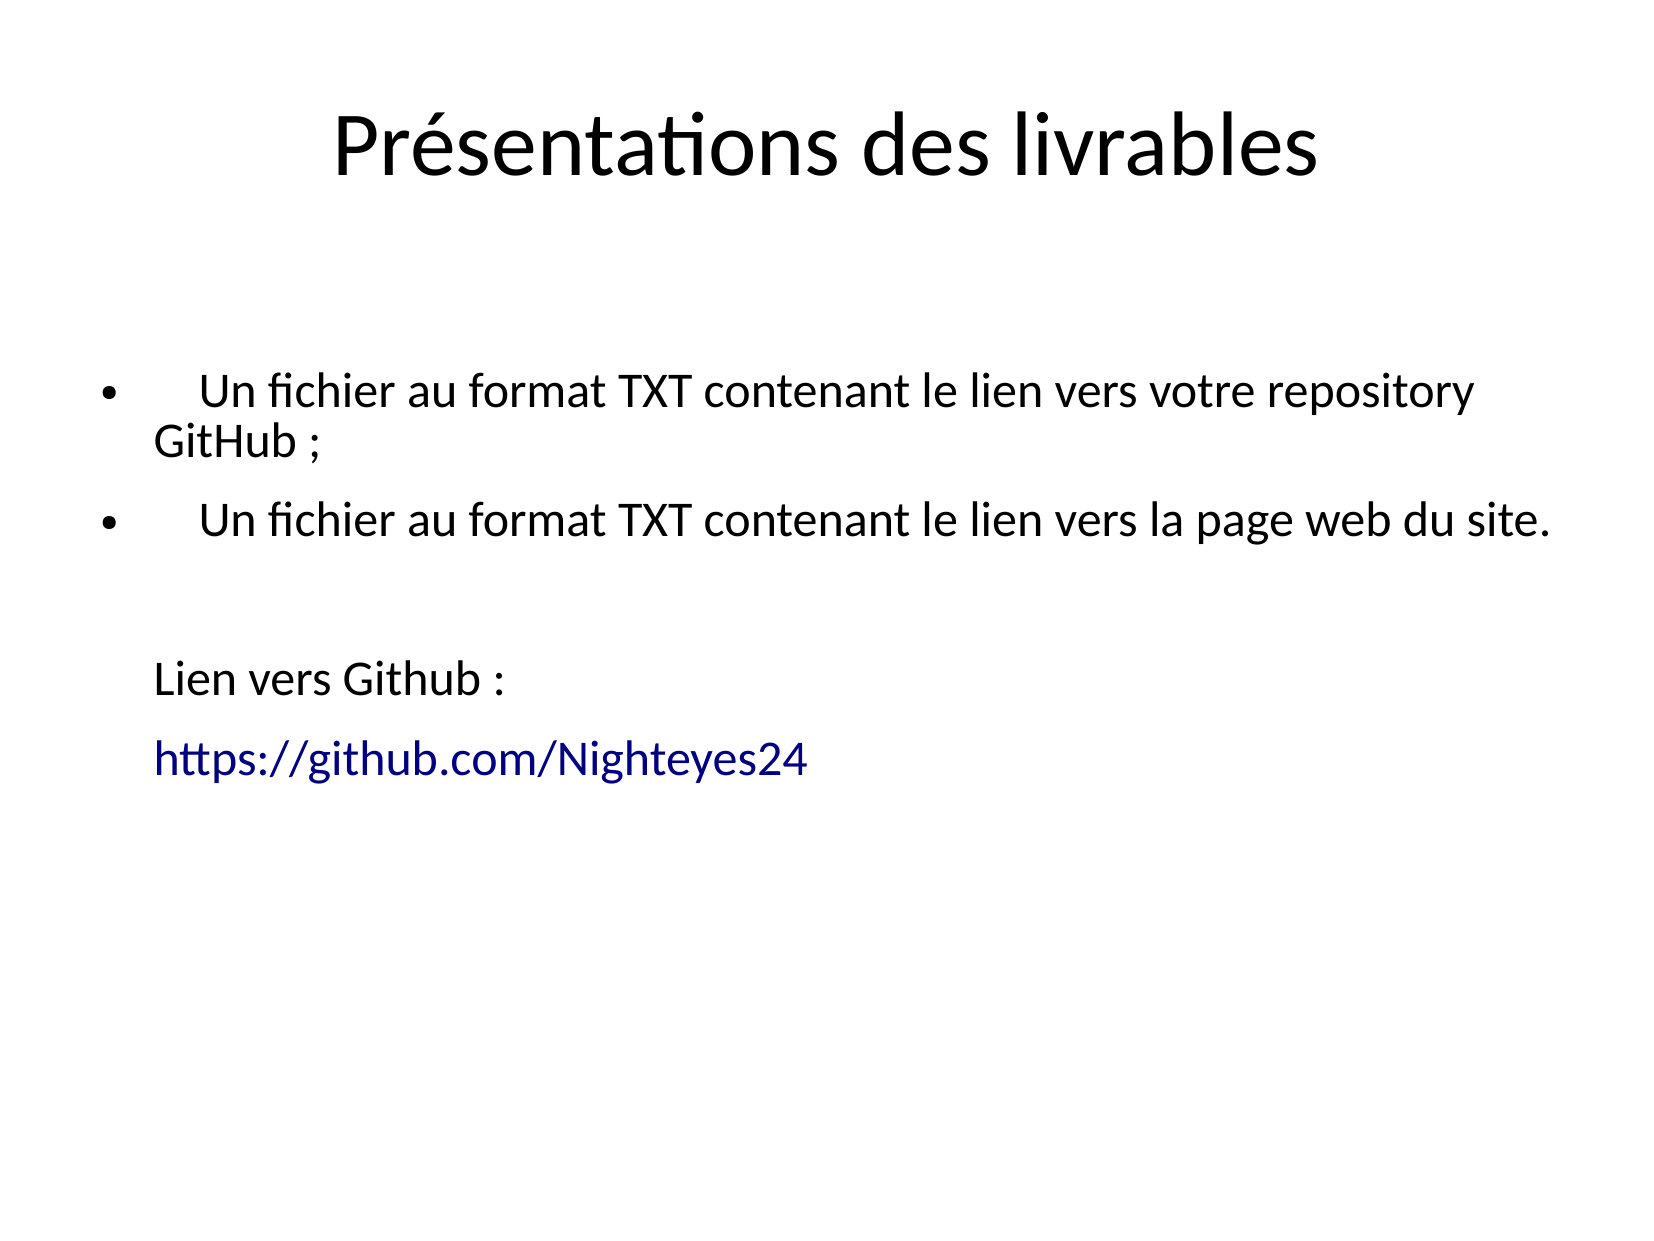

# Présentations des livrables
 Un fichier au format TXT contenant le lien vers votre repository GitHub ;
 Un fichier au format TXT contenant le lien vers la page web du site.
Lien vers Github :
https://github.com/Nighteyes24